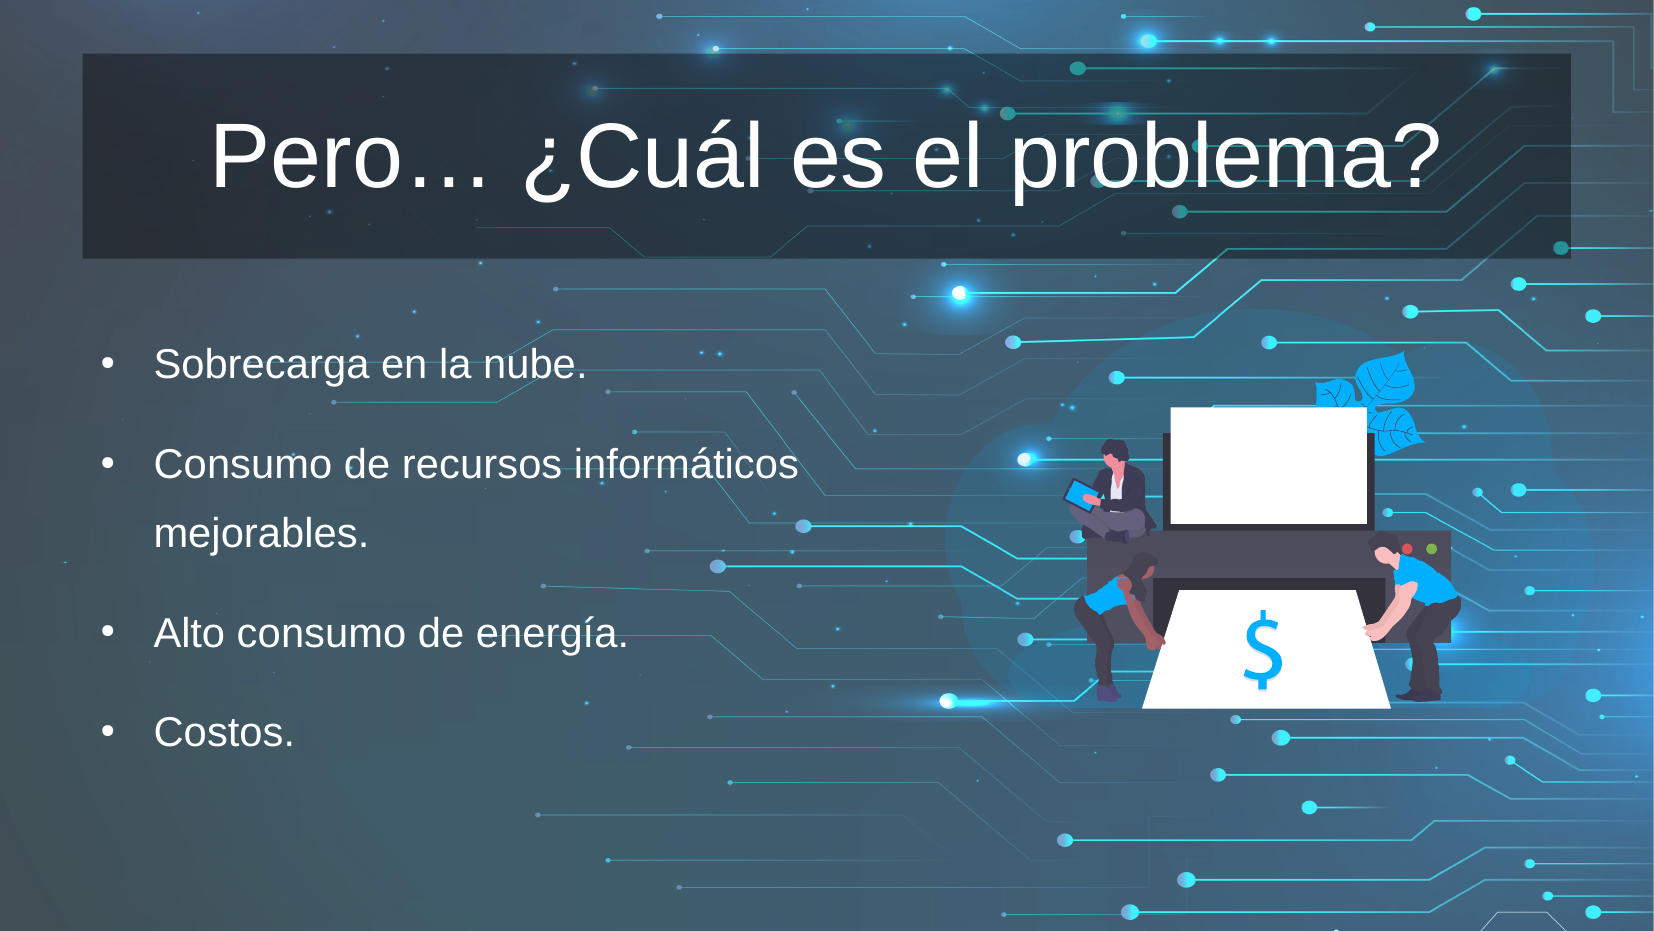

# Pero… ¿Cuál es el problema?
Sobrecarga en la nube.
Consumo de recursos informáticos mejorables.
Alto consumo de energía.
Costos.